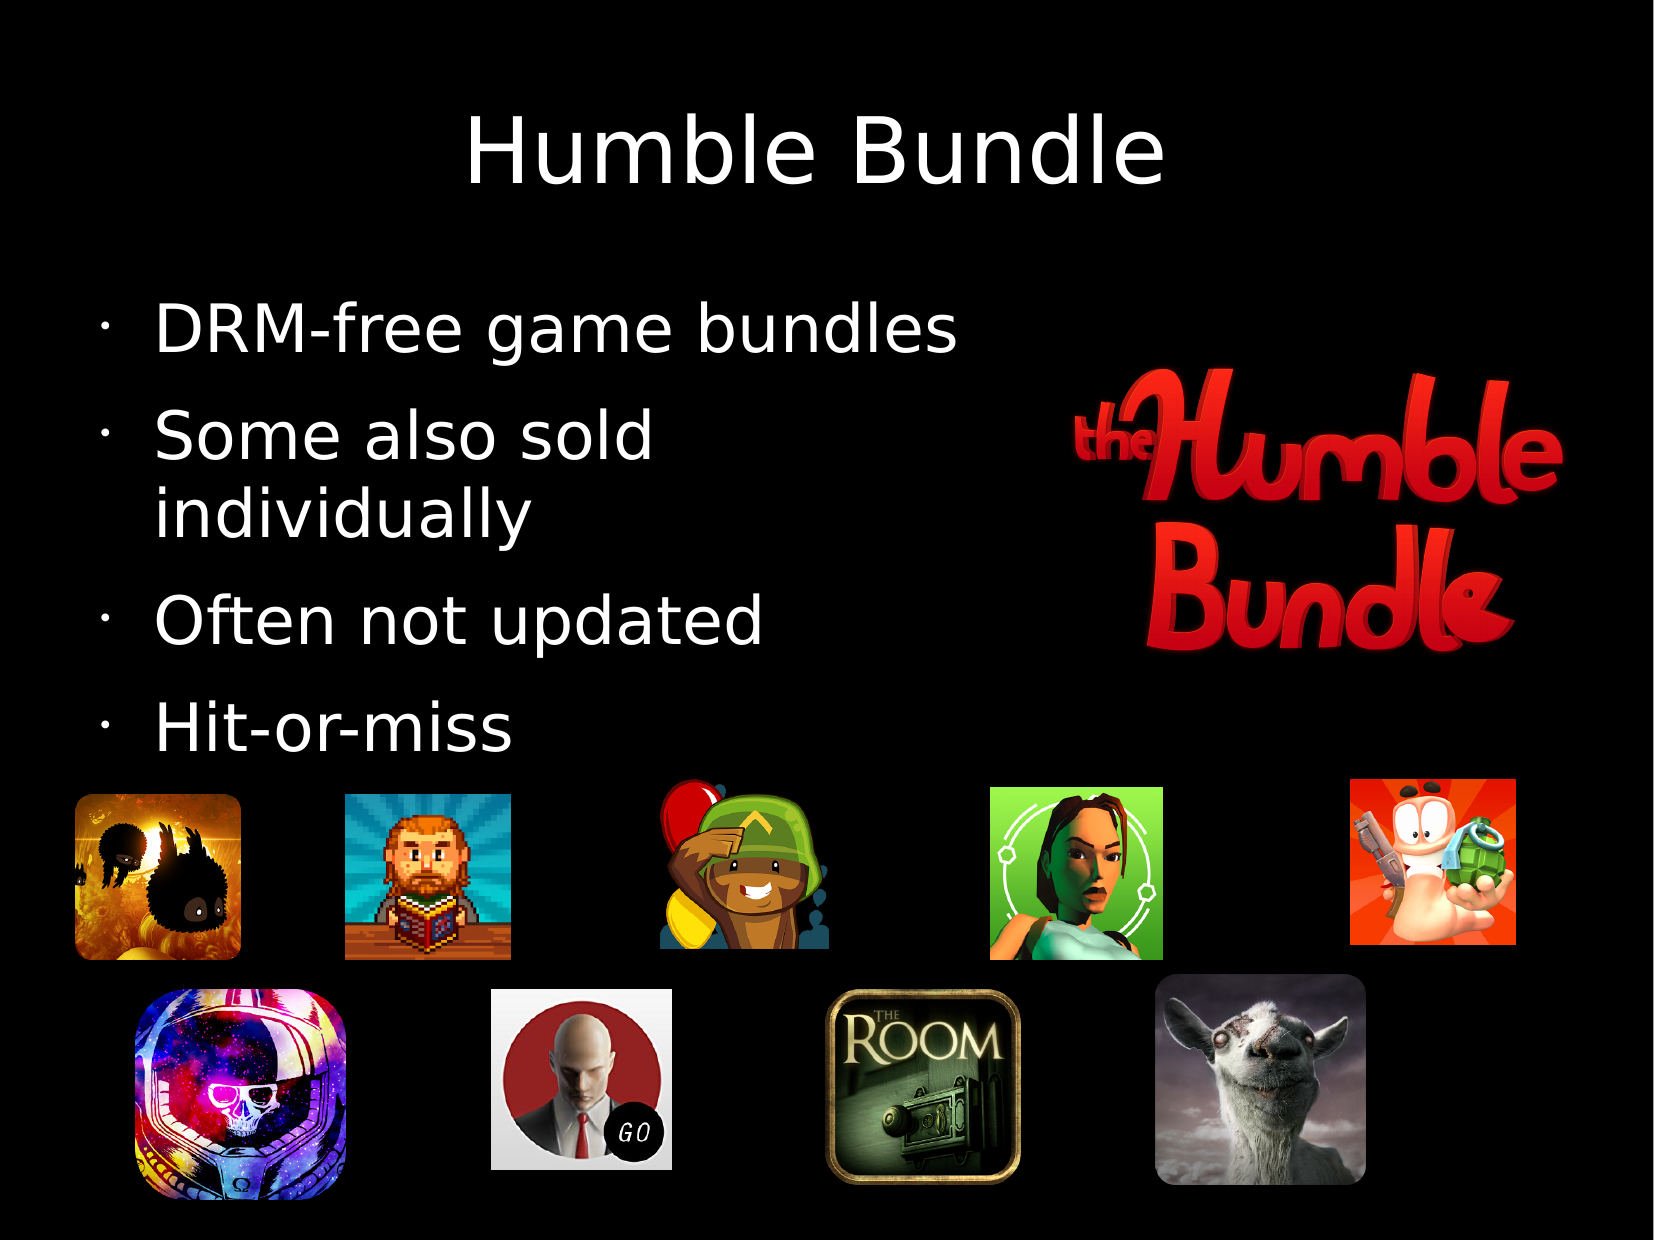

# Humble Bundle
DRM-free game bundles
Some also sold individually
Often not updated
Hit-or-miss